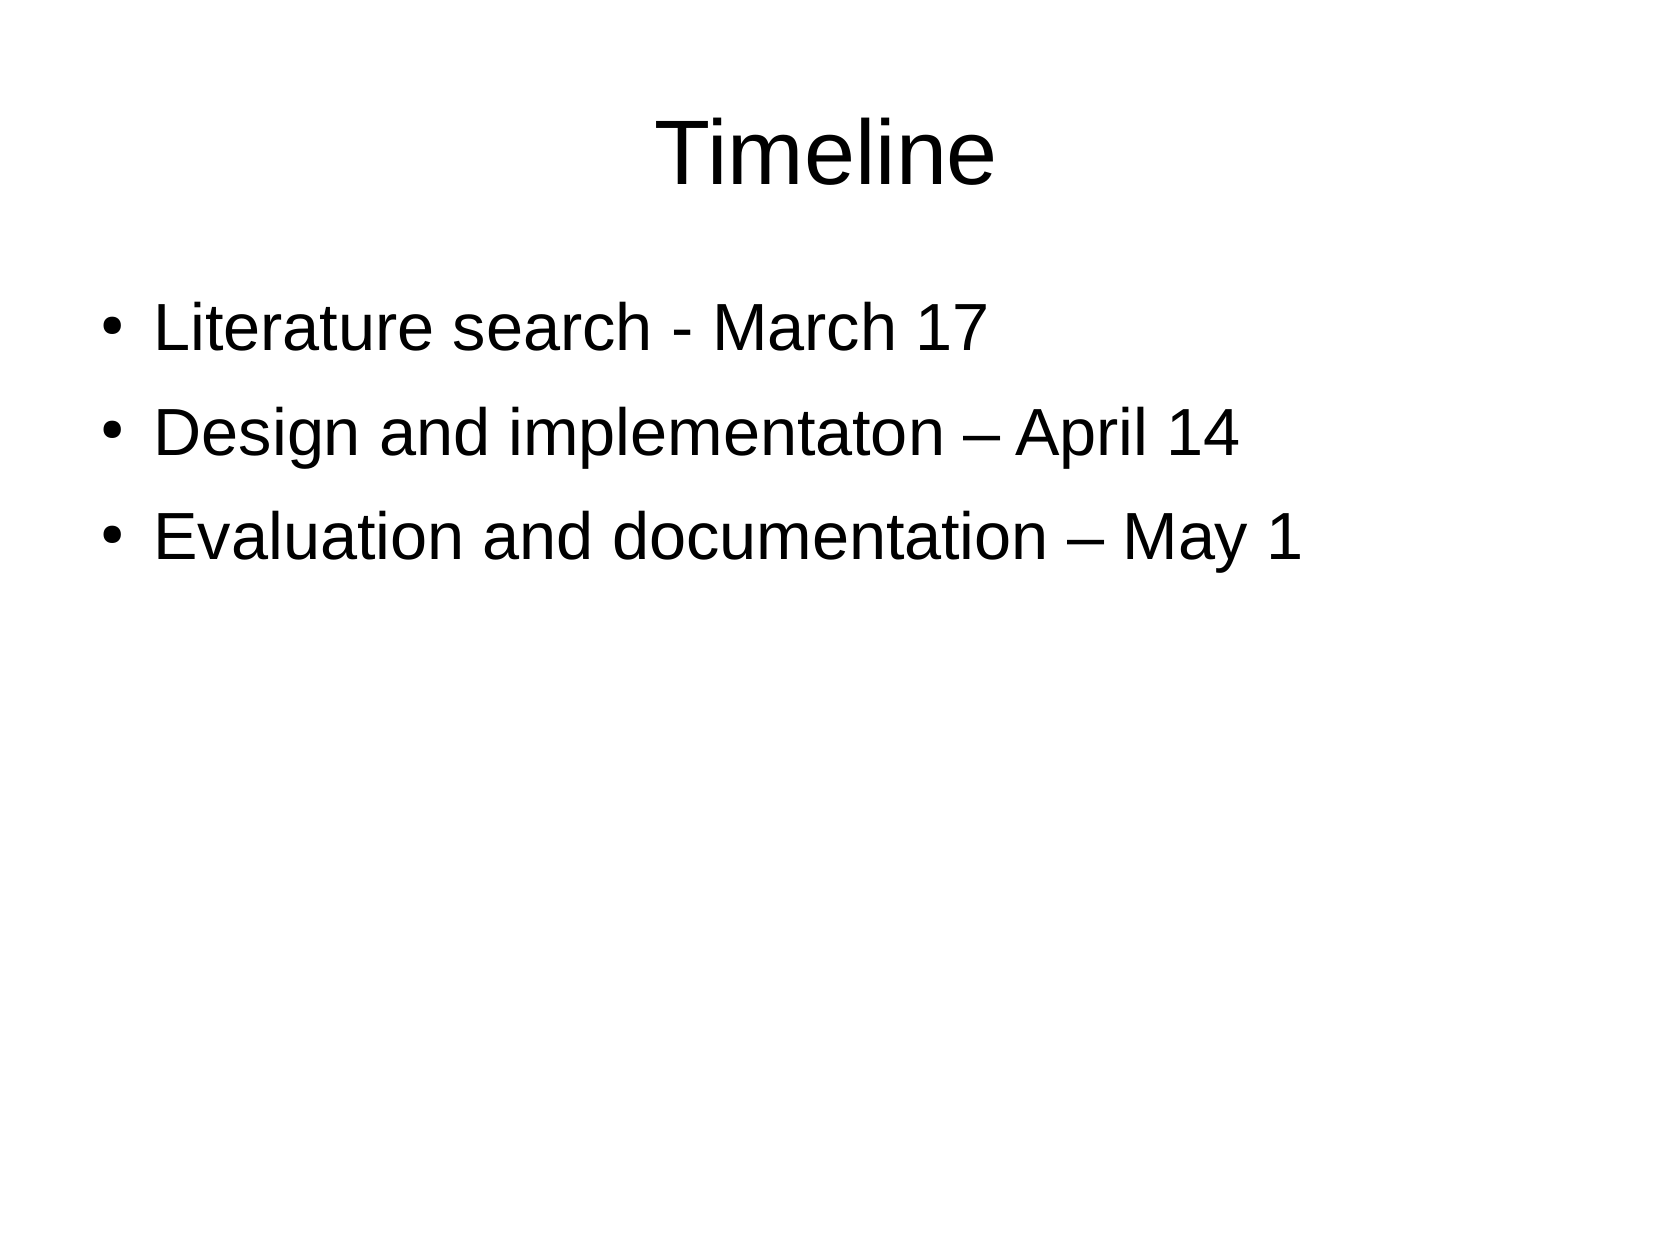

# Timeline
Literature search - March 17
Design and implementaton – April 14
Evaluation and documentation – May 1